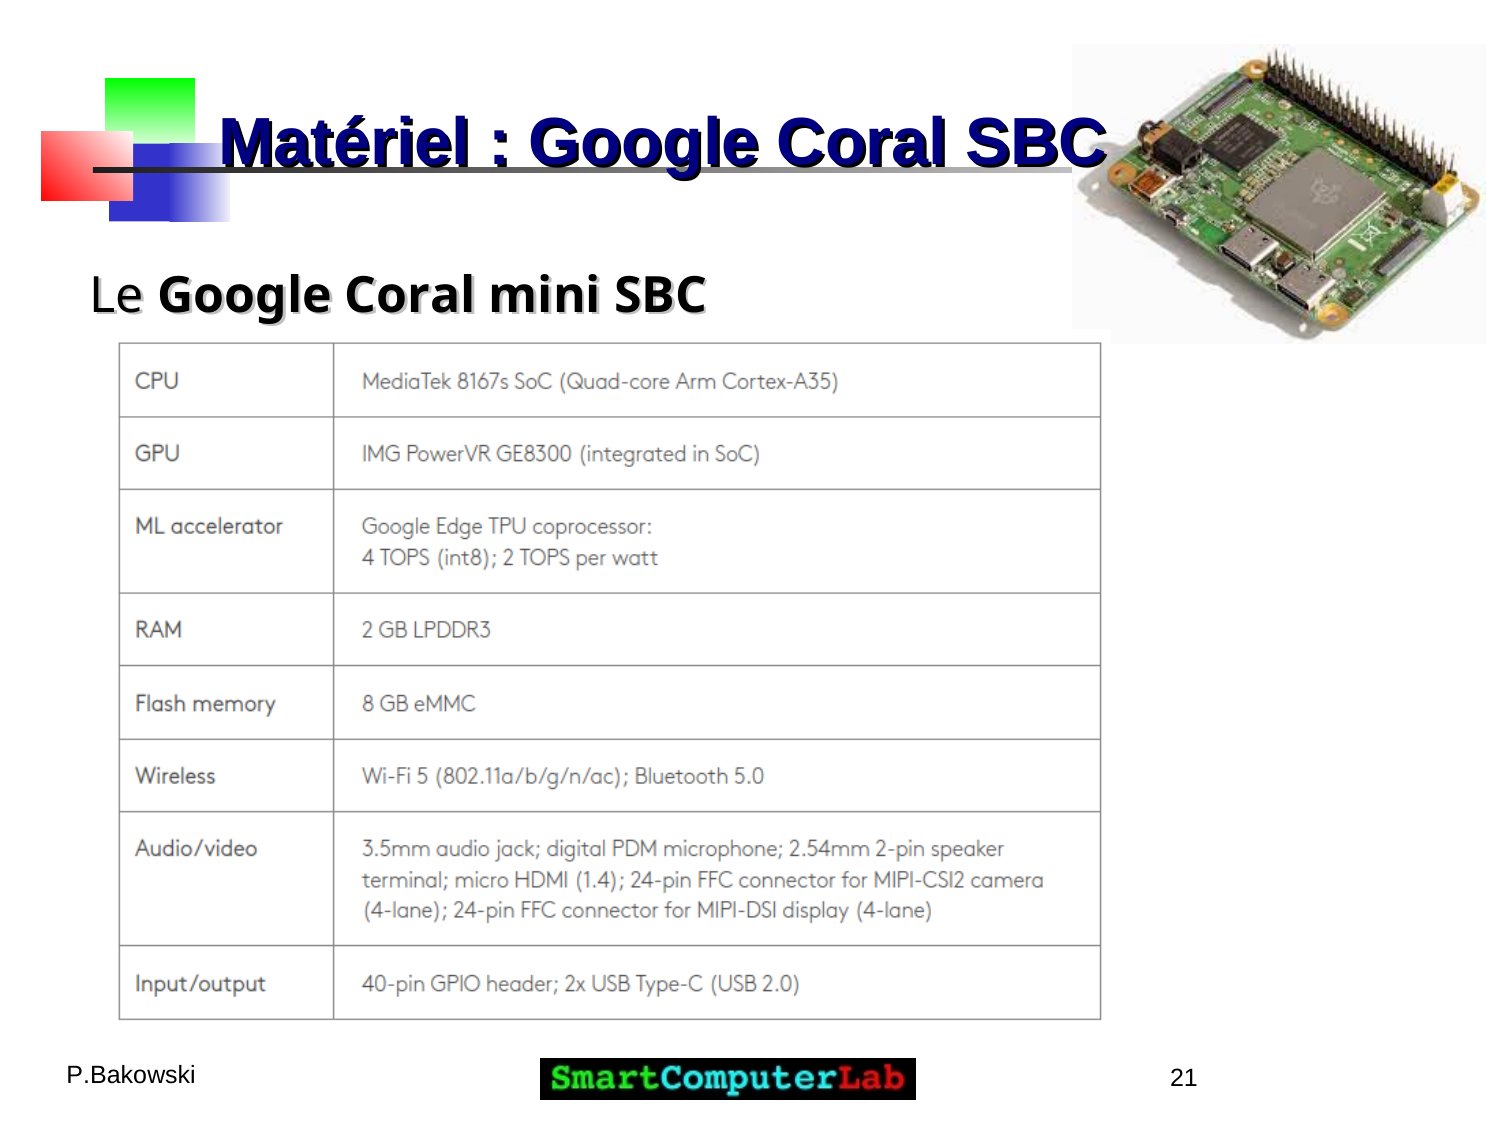

# Matériel : Google Coral SBC
Le Google Coral mini SBC
21